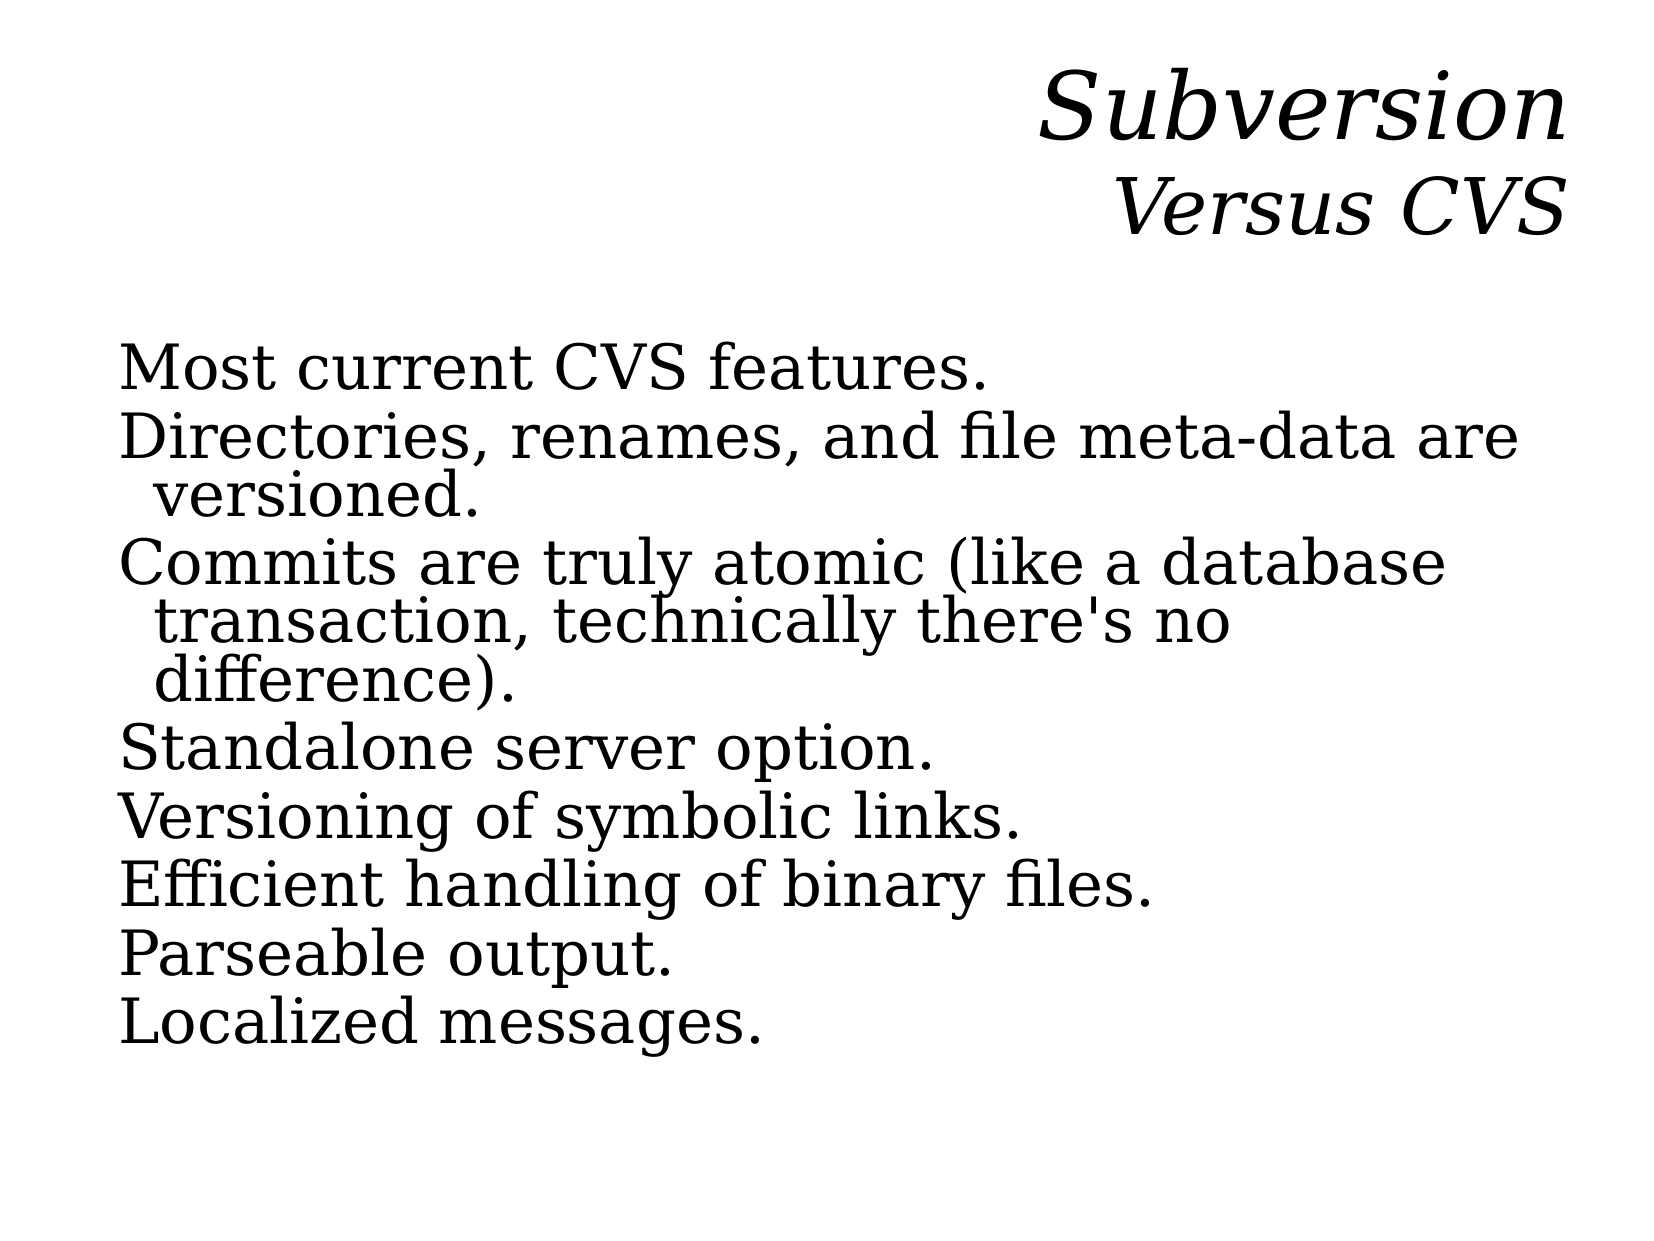

# Subversion Versus CVS
Most current CVS features.
Directories, renames, and file meta-data are versioned.
Commits are truly atomic (like a database transaction, technically there's no difference).
Standalone server option.
Versioning of symbolic links.
Efficient handling of binary files.
Parseable output.
Localized messages.